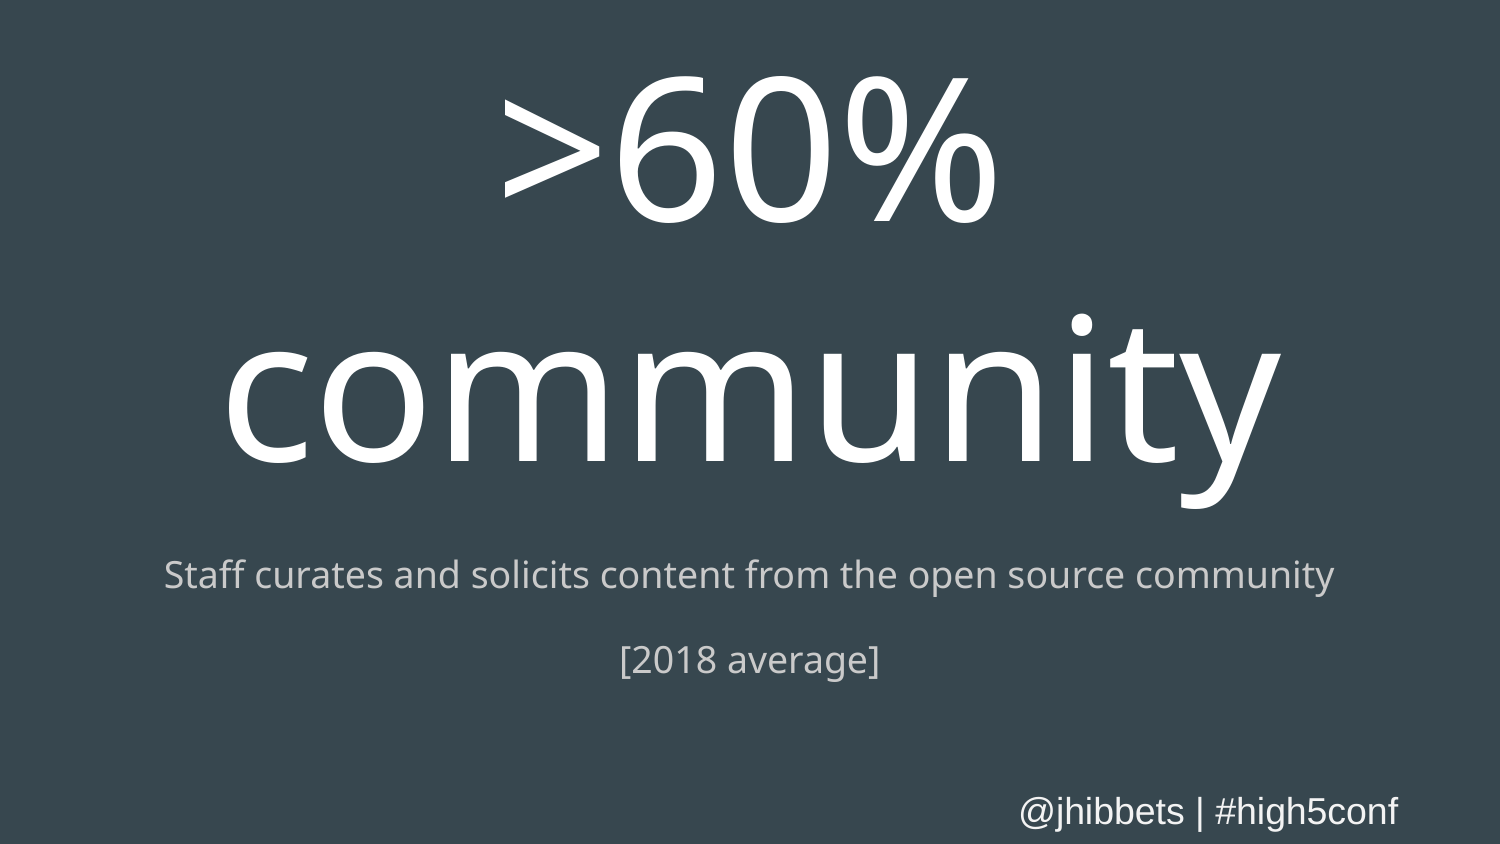

# >60% community
Staff curates and solicits content from the open source community
[2018 average]